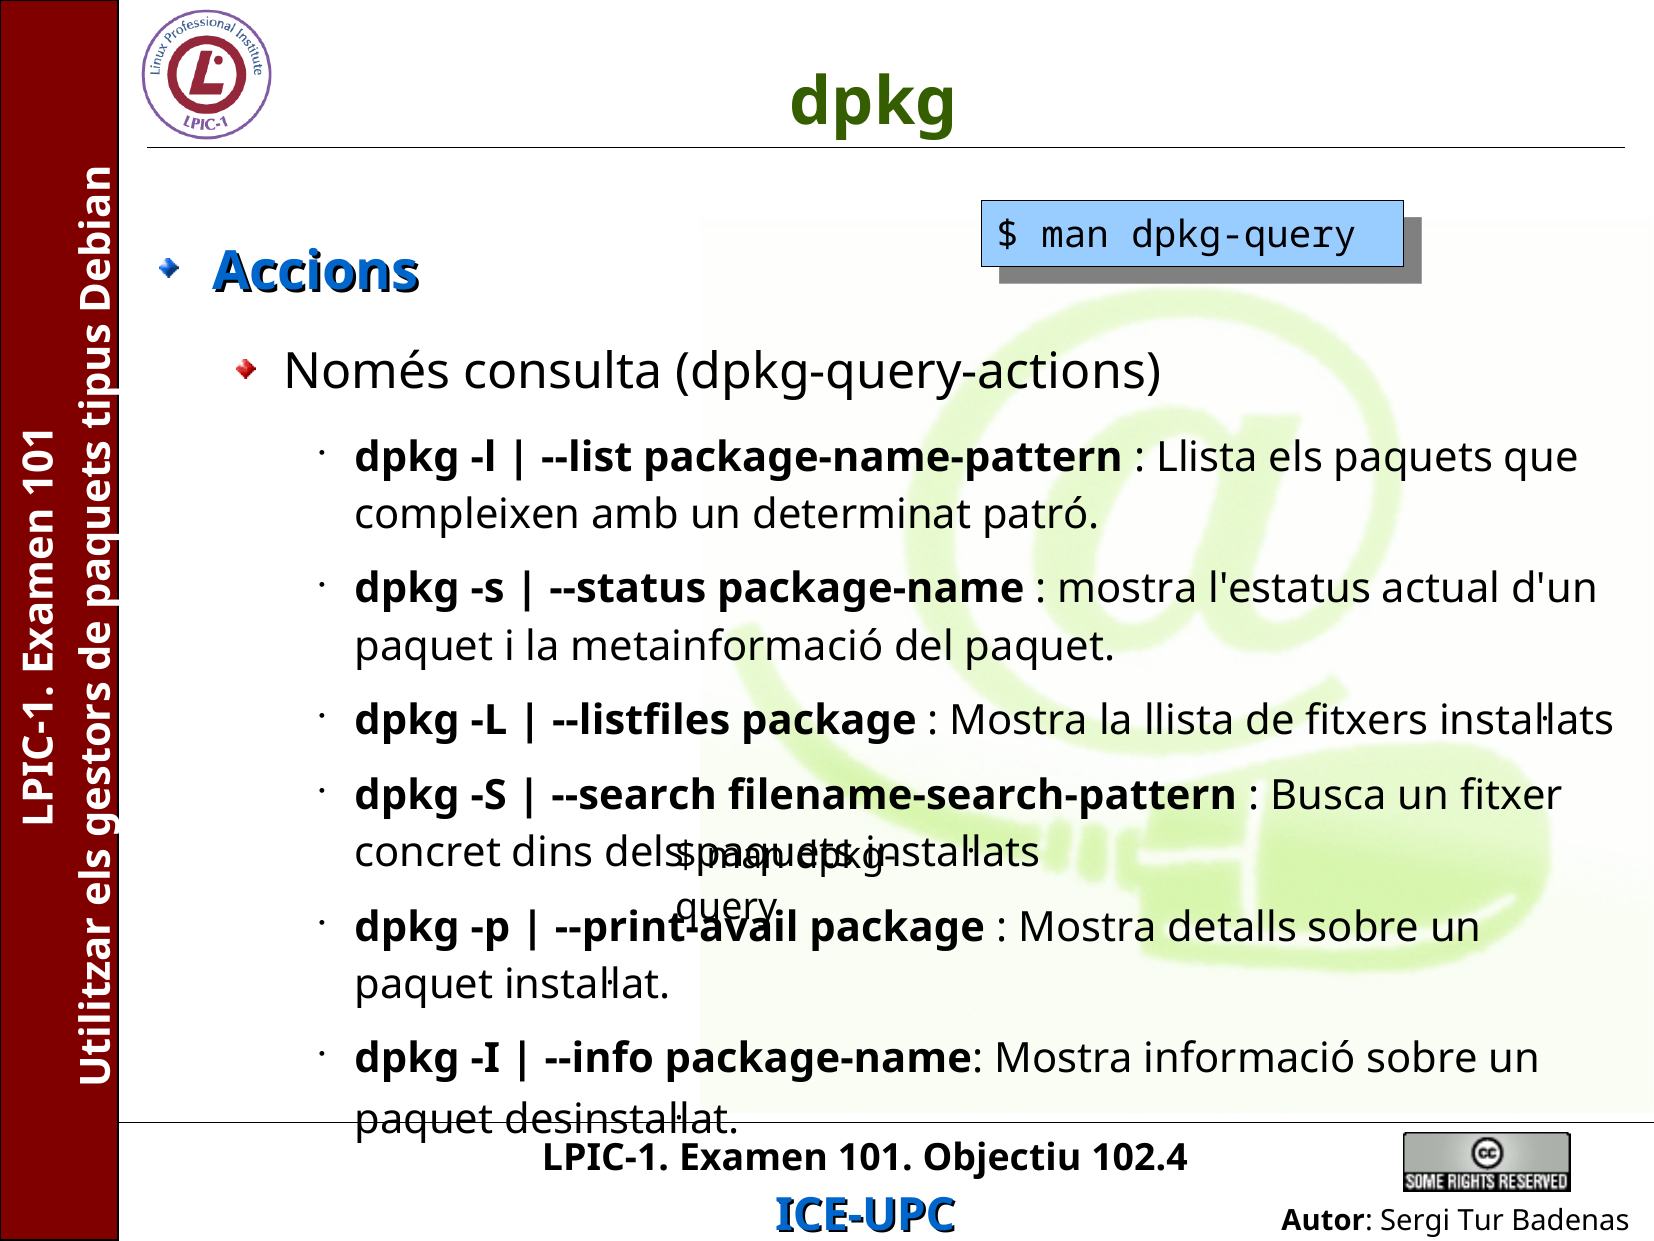

# dpkg
$ man dpkg-query
Accions
Només consulta (dpkg-query-actions)
dpkg -l | --list package-name-pattern : Llista els paquets que compleixen amb un determinat patró.
dpkg -s | --status package-name : mostra l'estatus actual d'un paquet i la metainformació del paquet.
dpkg -L | --listfiles package : Mostra la llista de fitxers instal·lats
dpkg -S | --search filename-search-pattern : Busca un fitxer concret dins dels paquets instal·lats
dpkg -p | --print-avail package : Mostra detalls sobre un paquet instal·lat.
dpkg -I | --info package-name: Mostra informació sobre un paquet desinstal·lat.
$ man dpkg-query